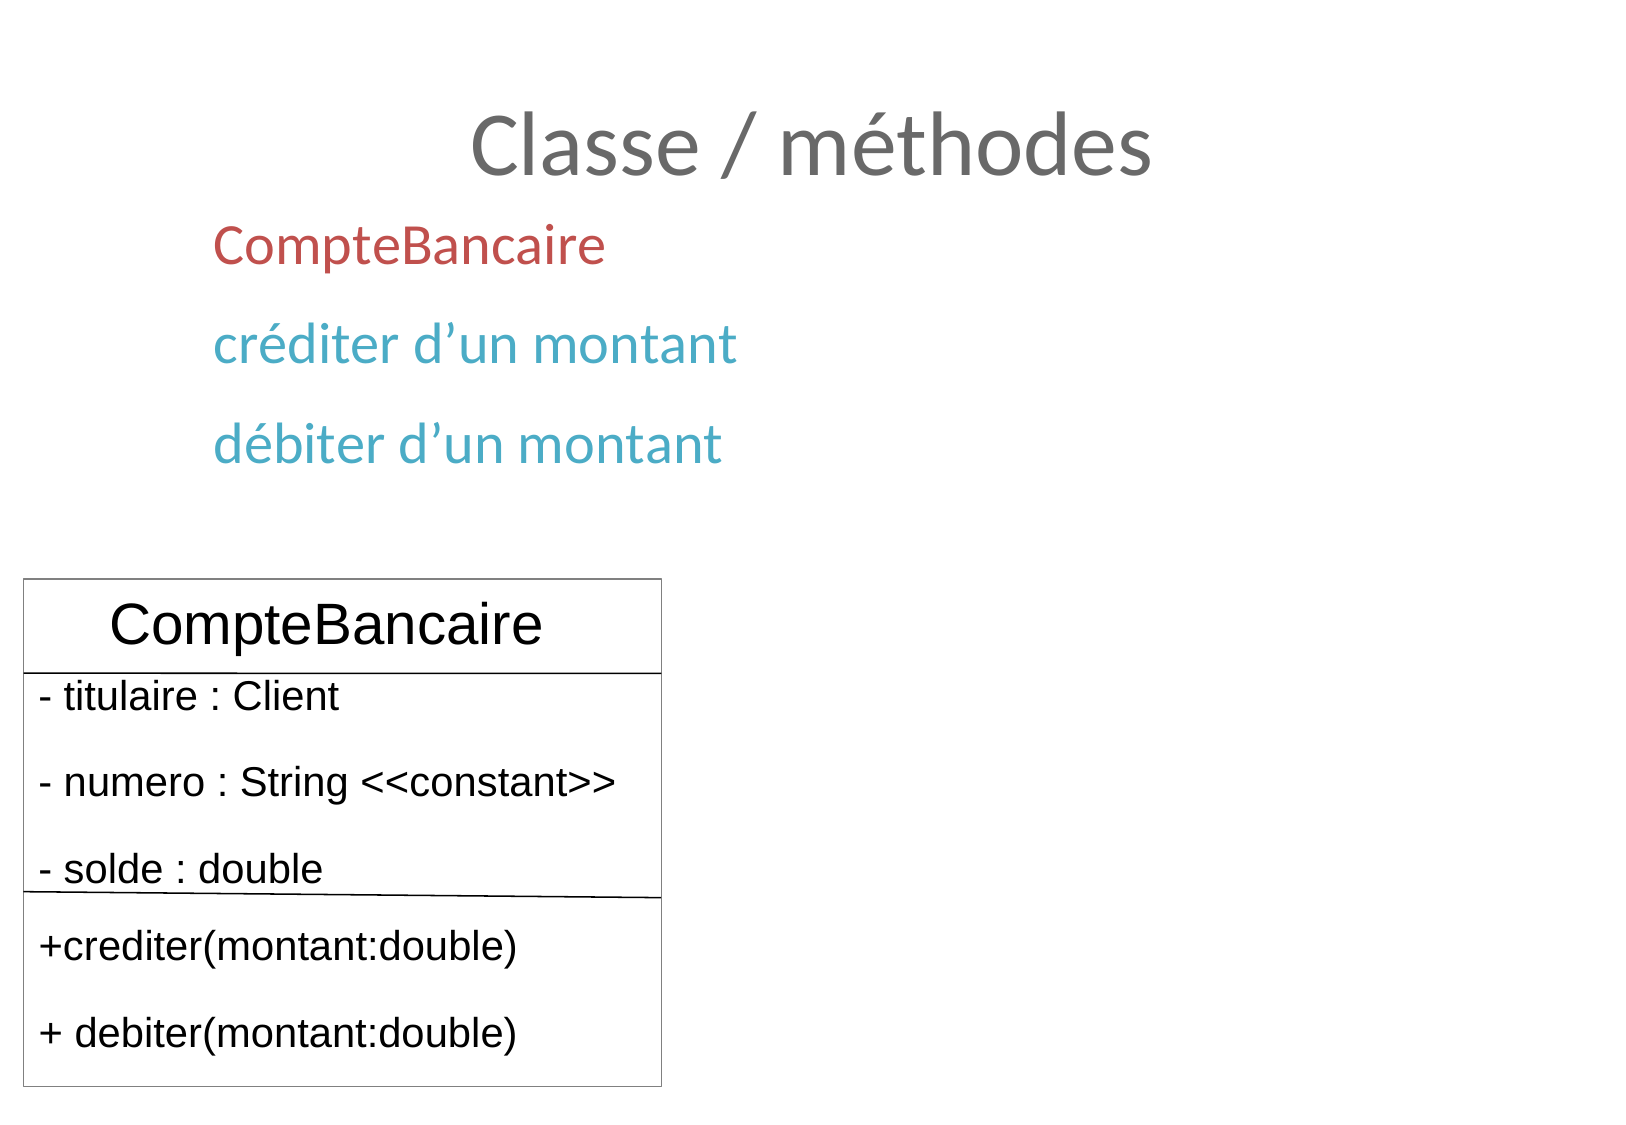

# Classe / méthodes
				CompteBancaire
				créditer d’un montant
				débiter d’un montant
CompteBancaire
- titulaire : Client
- numero : String <<constant>>
- solde : double
+crediter(montant:double)
+ debiter(montant:double)